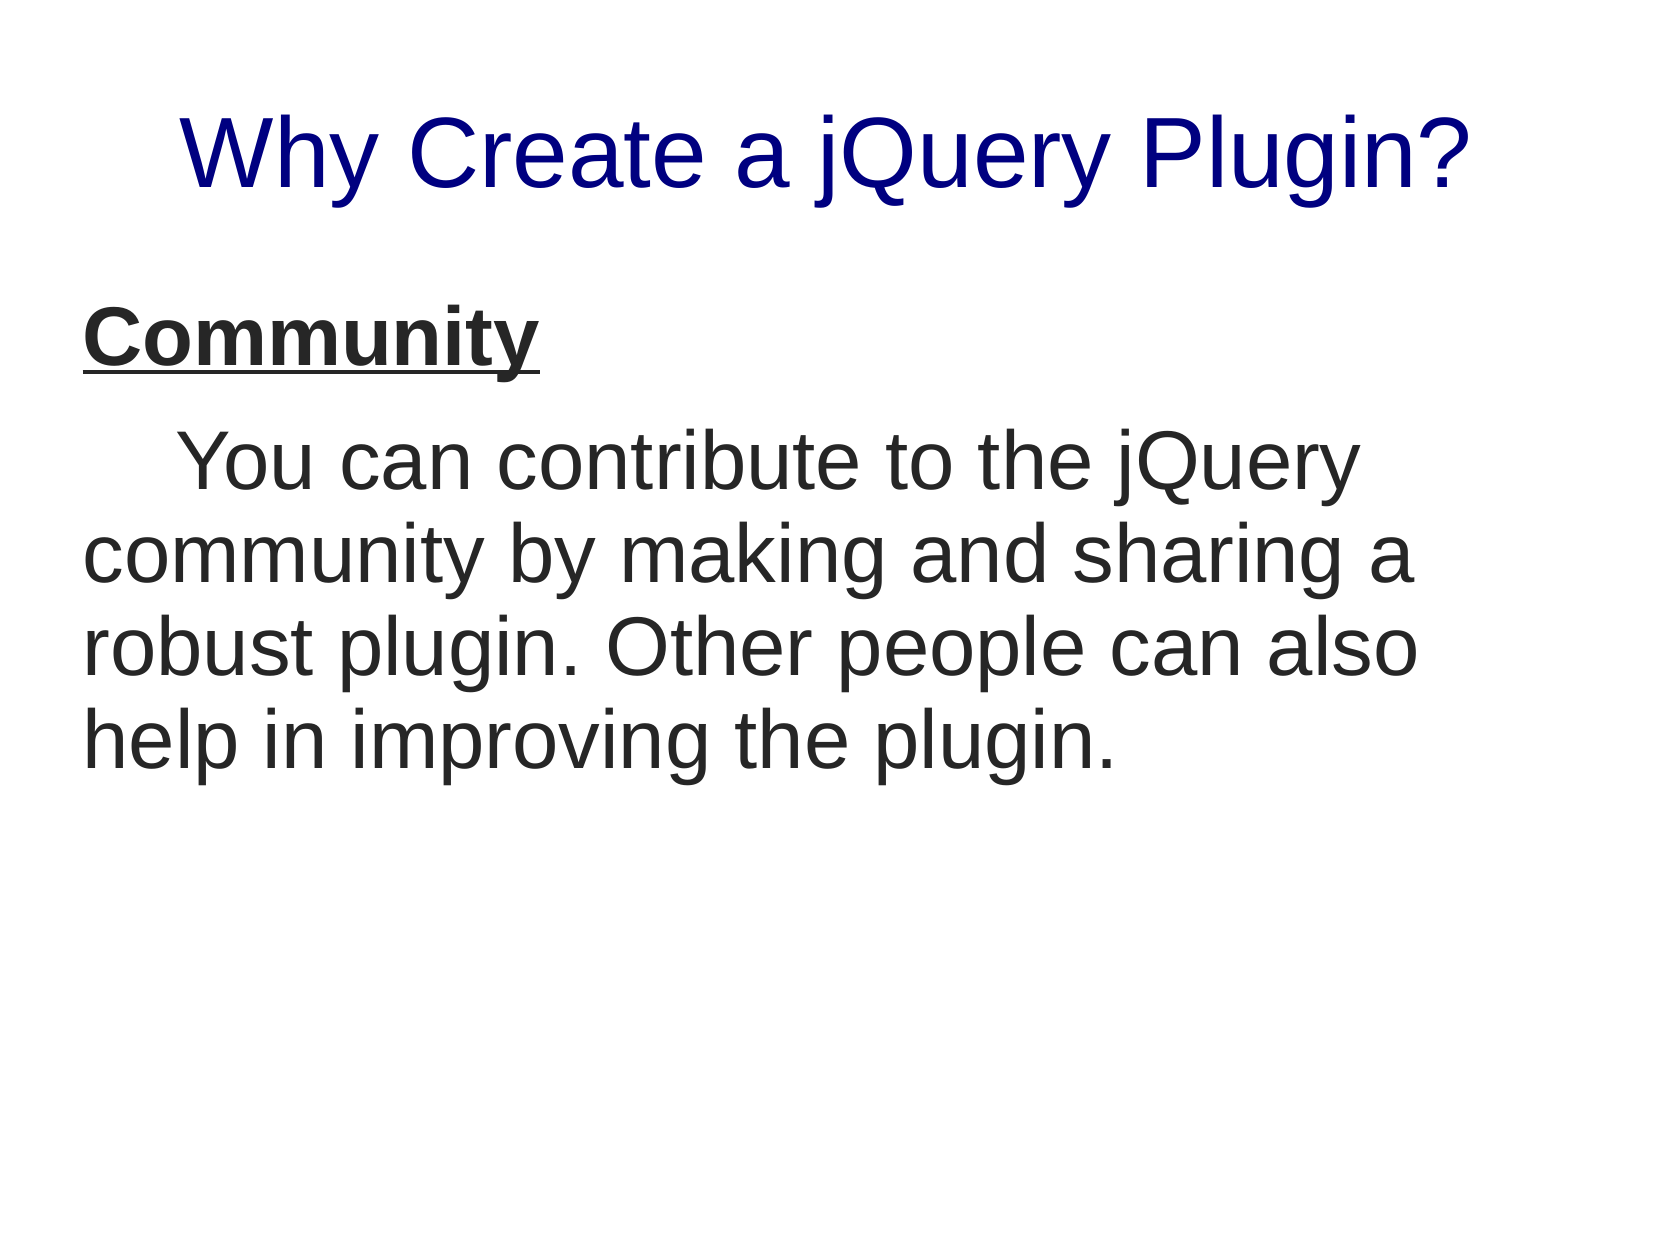

# Why Create a jQuery Plugin?
Community
 You can contribute to the jQuery community by making and sharing a robust plugin. Other people can also help in improving the plugin.